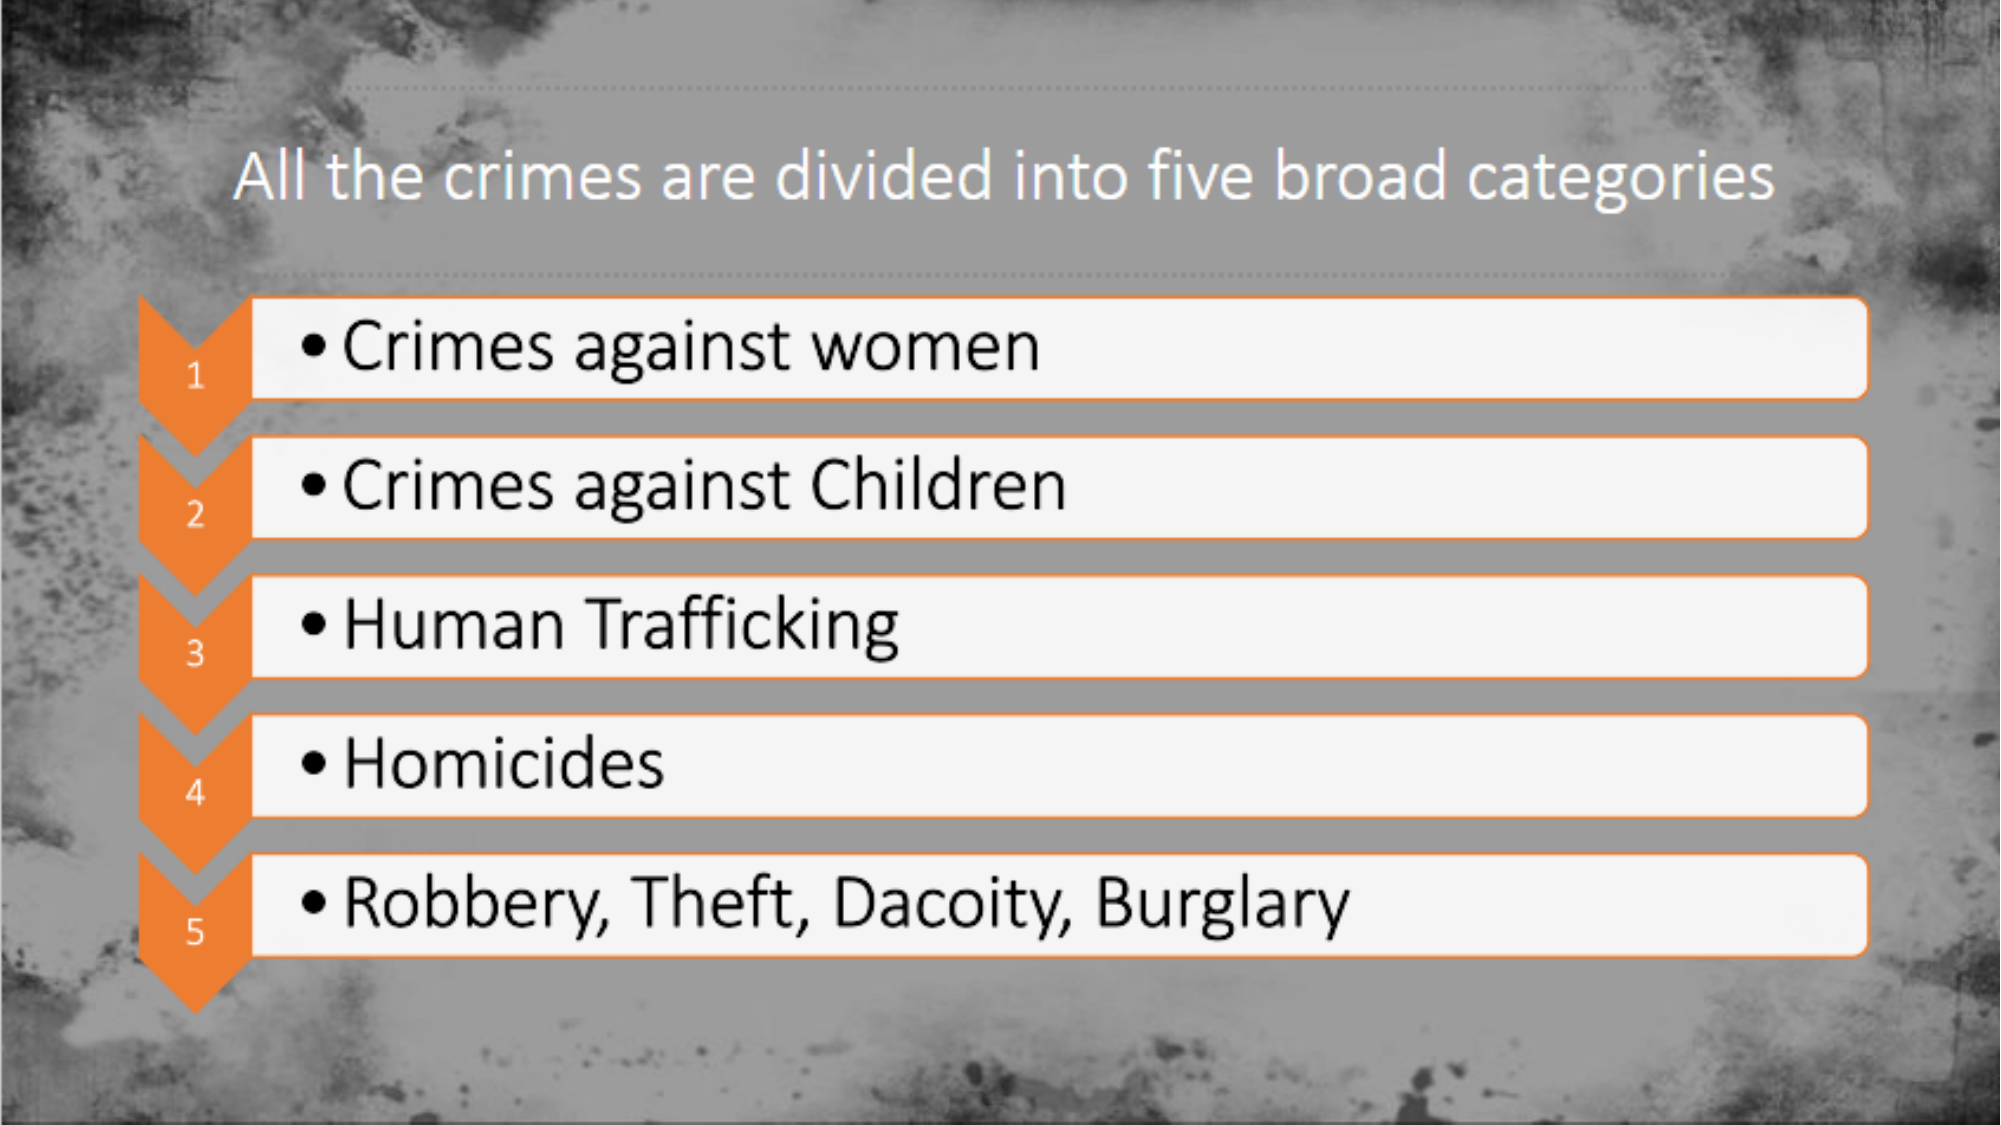

All the crimes are divided into five broad categories
1
Crimes against women
2
Crimes against Children
3
Human Trafficking
4
Homicides
5
Robbery, Theft, Dacoity, Burglary